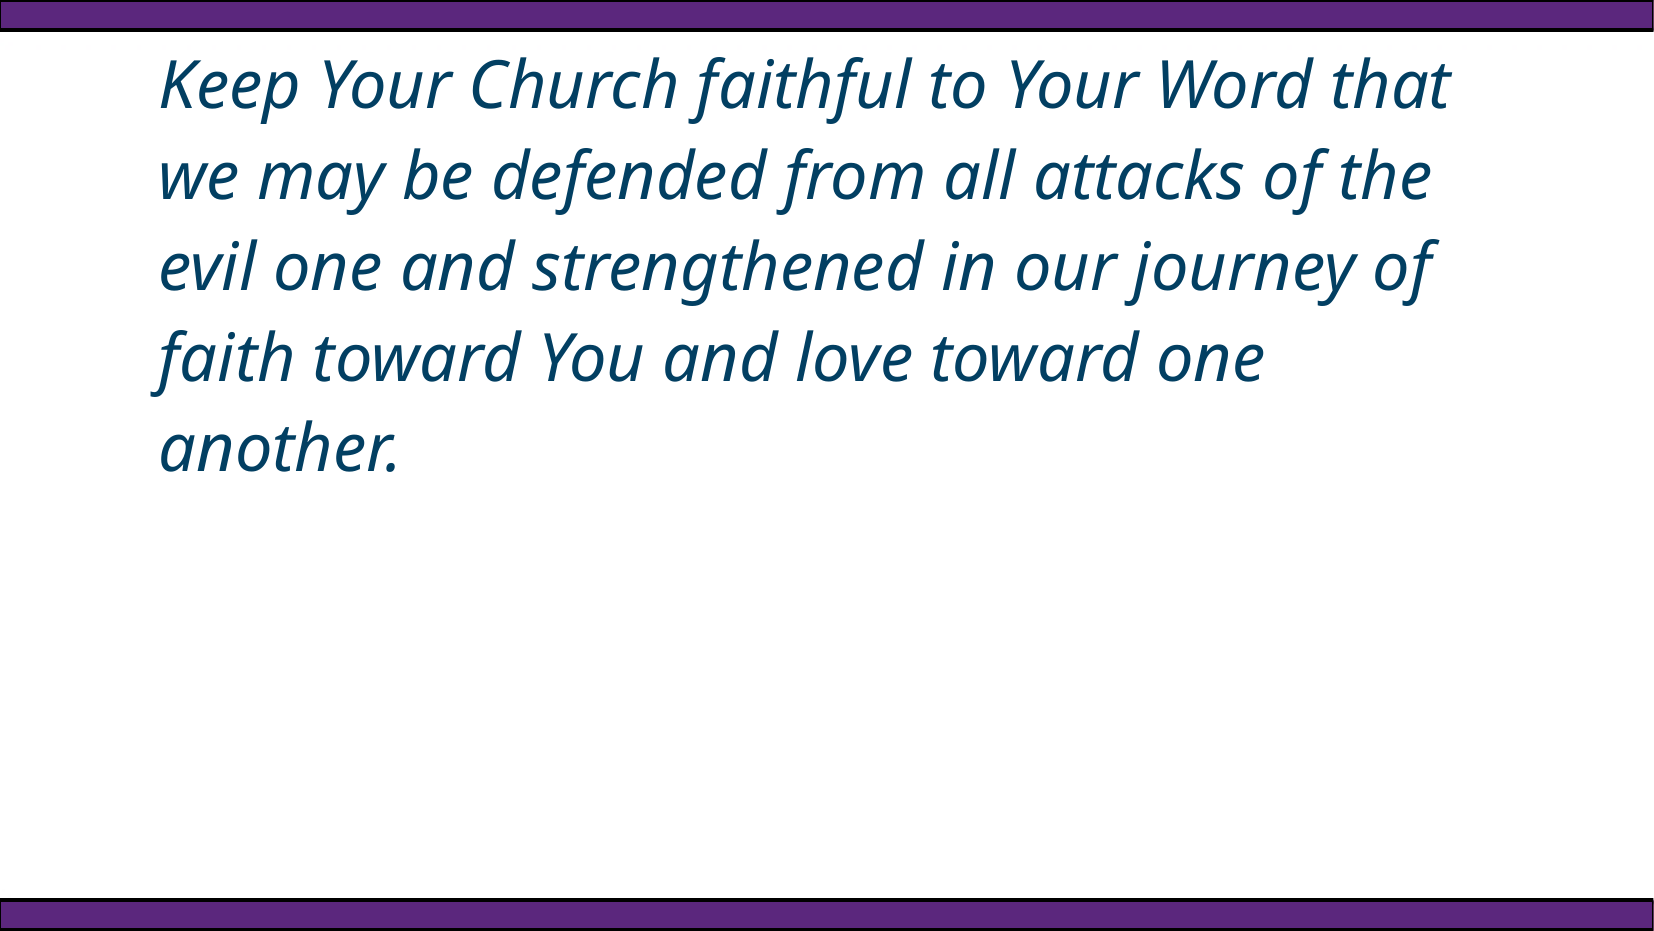

Keep Your Church faithful to Your Word that
 we may be defended from all attacks of the
 evil one and strengthened in our journey of
 faith toward You and love toward one
 another.